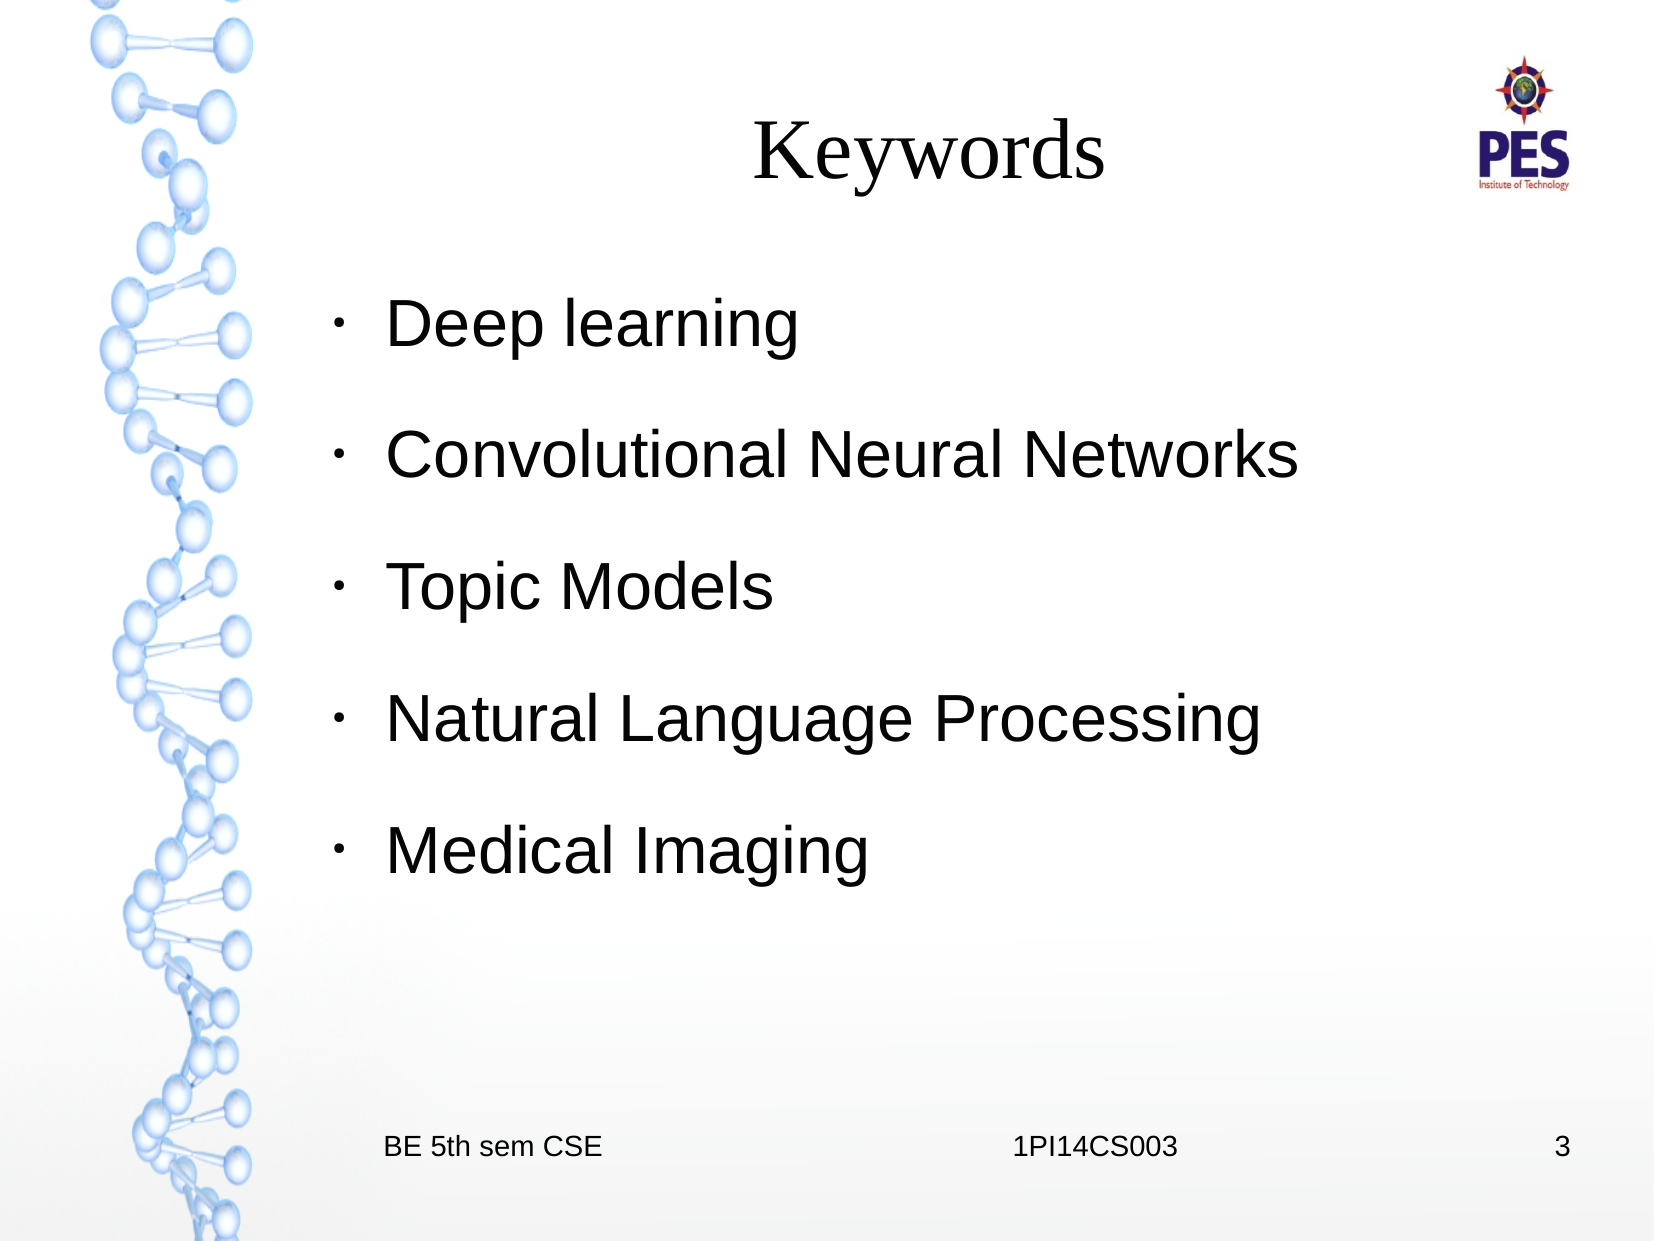

# Keywords
Deep learning
Convolutional Neural Networks
Topic Models
Natural Language Processing
Medical Imaging
 BE 5th sem CSE
1PI14CS003
3